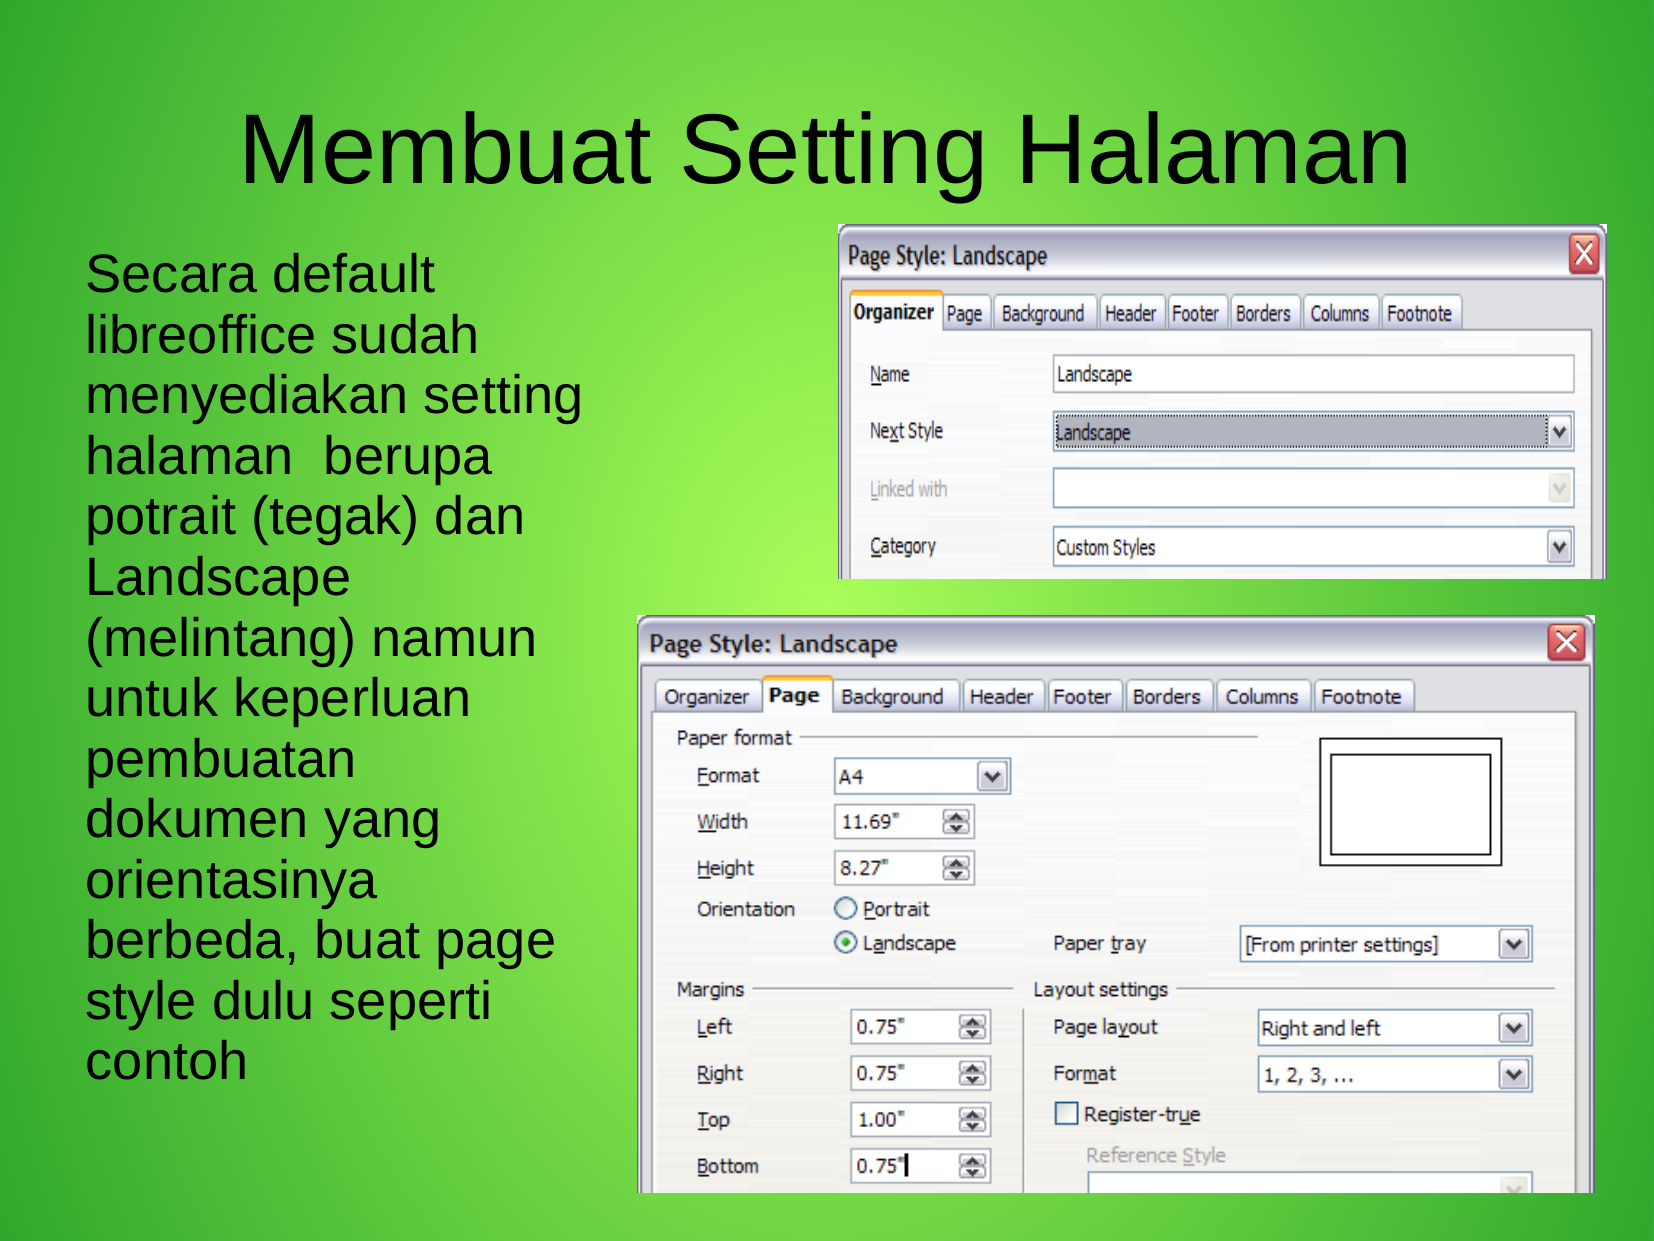

# Membuat Setting Halaman
Secara default libreoffice sudah menyediakan setting halaman berupa potrait (tegak) dan Landscape (melintang) namun untuk keperluan pembuatan dokumen yang orientasinya berbeda, buat page style dulu seperti contoh